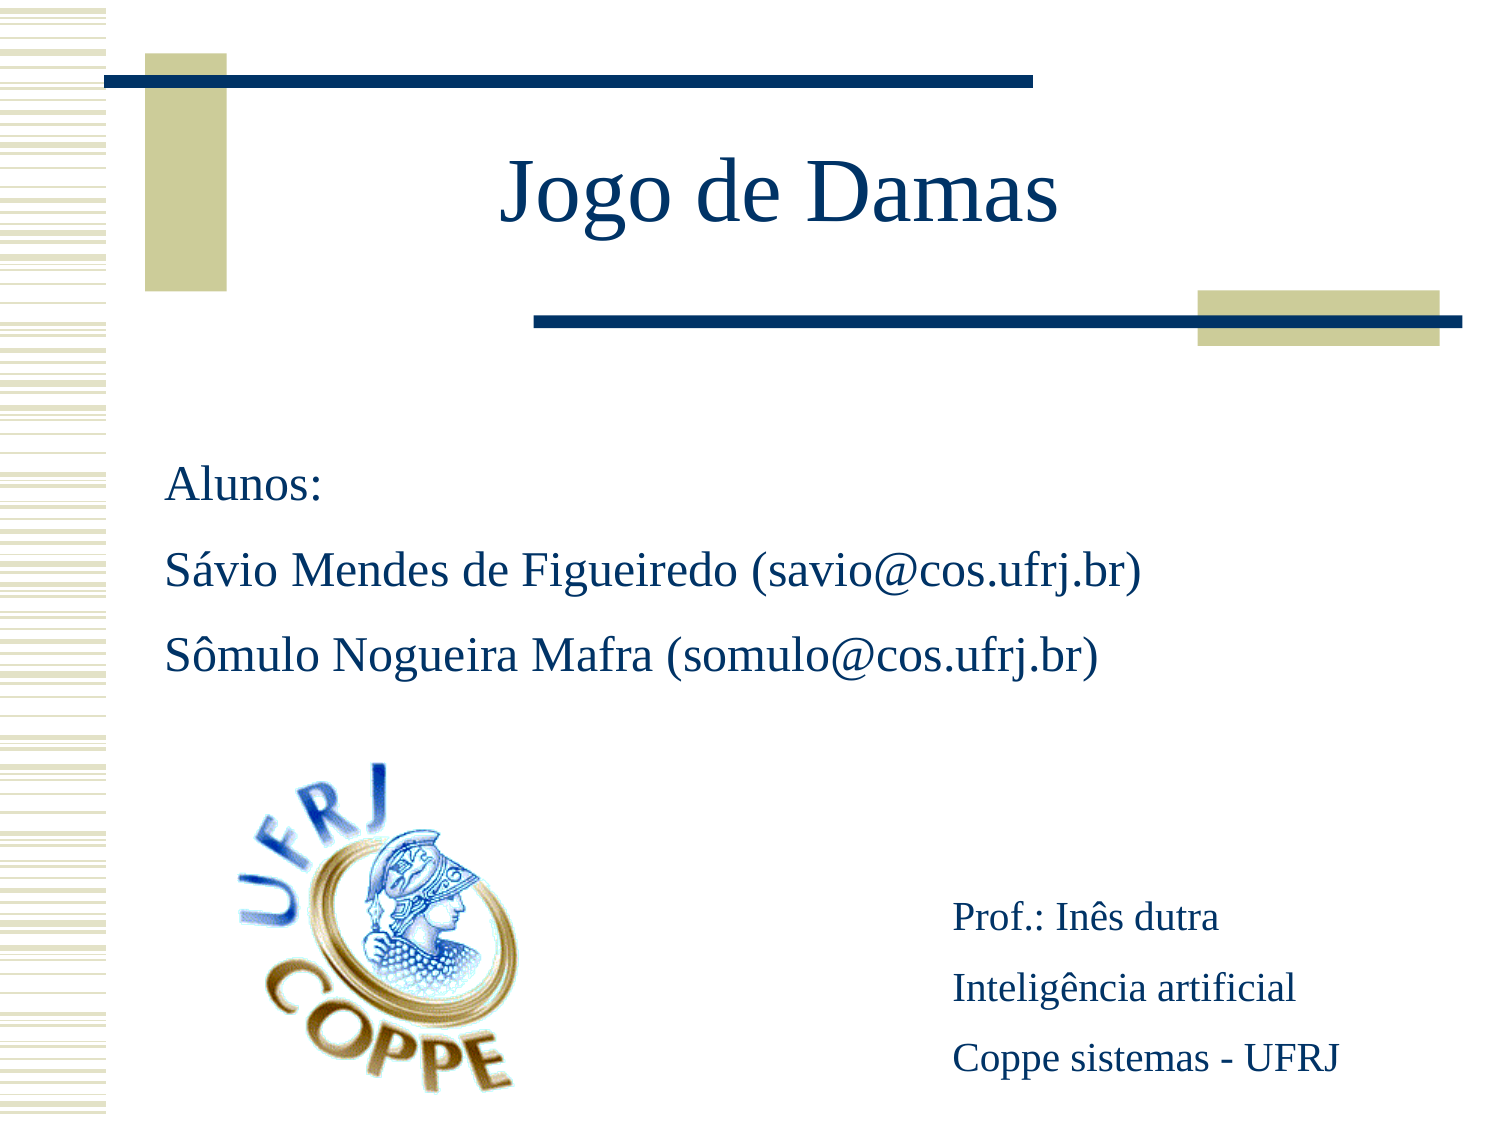

# Jogo de Damas
Alunos:
Sávio Mendes de Figueiredo (savio@cos.ufrj.br)
Sômulo Nogueira Mafra (somulo@cos.ufrj.br)
Prof.: Inês dutra
Inteligência artificial
Coppe sistemas - UFRJ